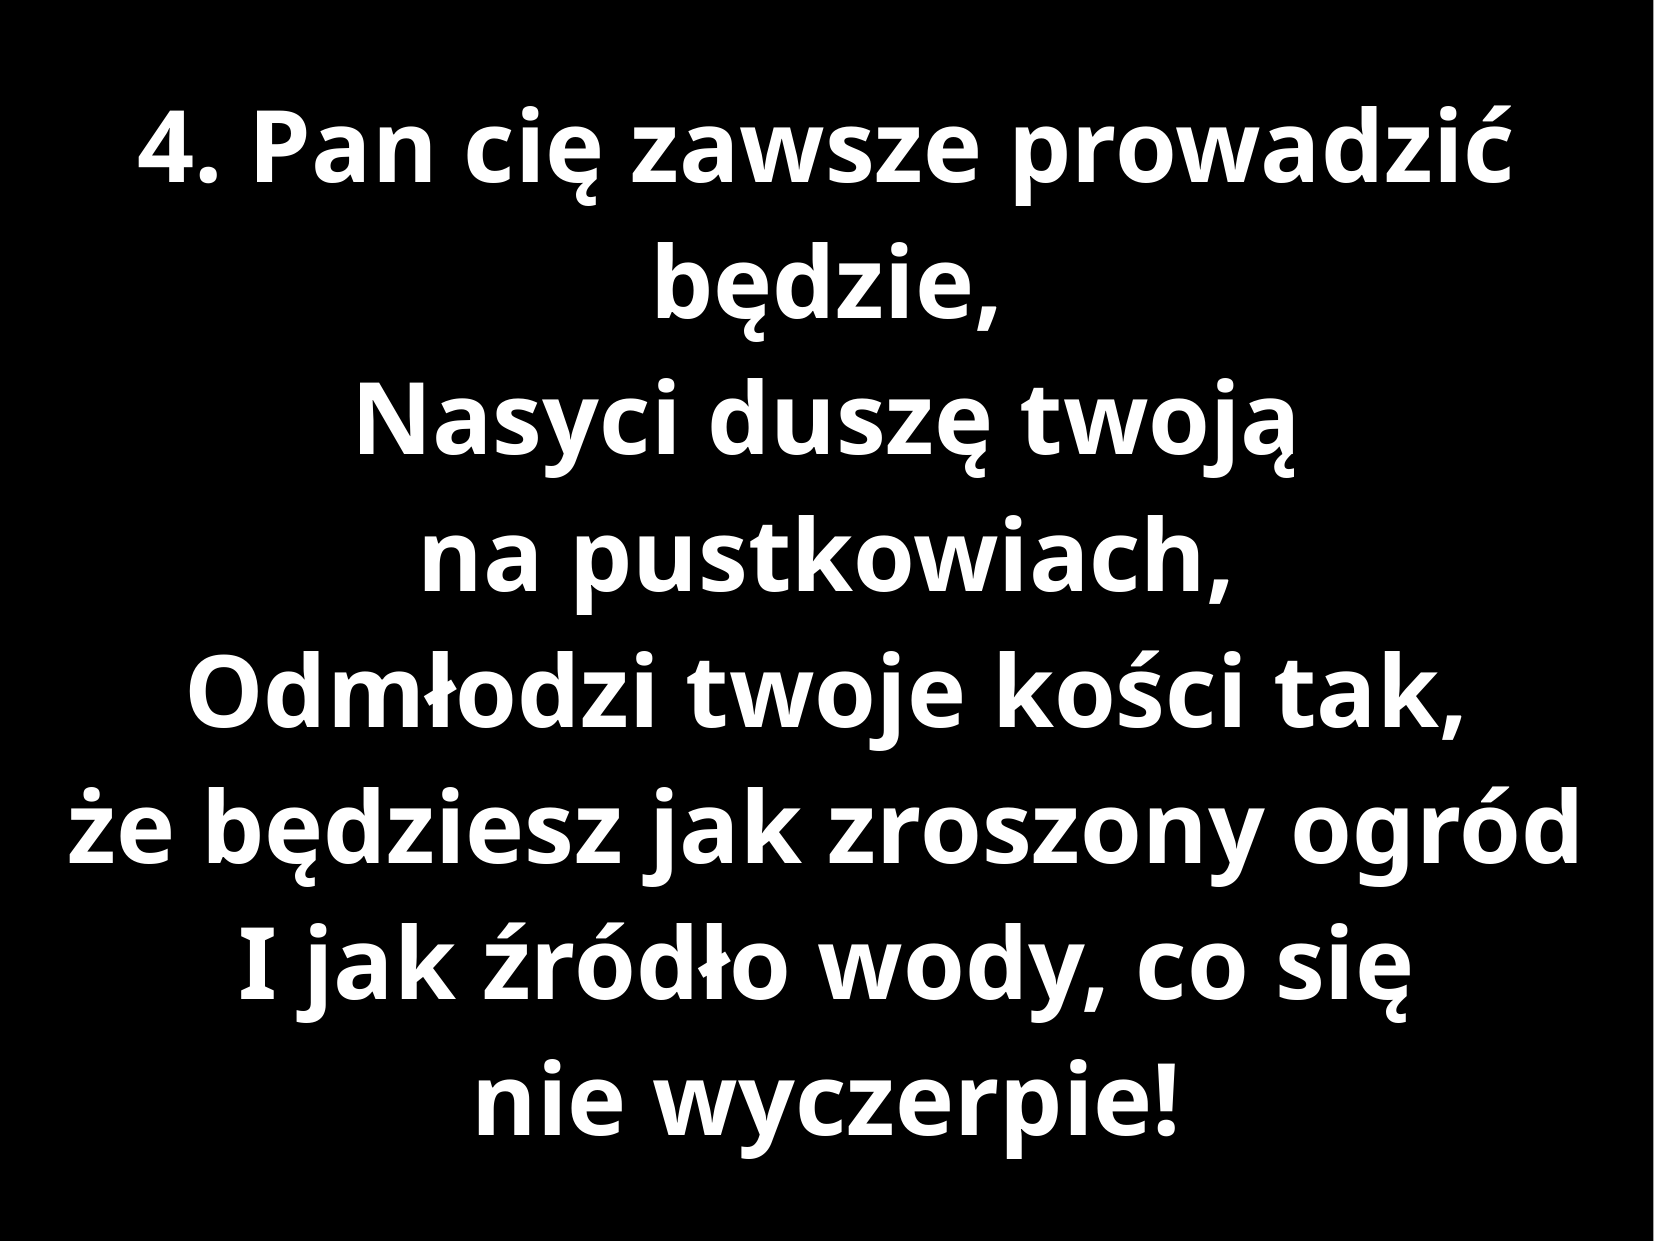

# 4. Pan cię zawsze prowadzić będzie, Nasyci duszę twoją na pustkowiach, Odmłodzi twoje kości tak, że będziesz jak zroszony ogród I jak źródło wody, co się nie wyczerpie!